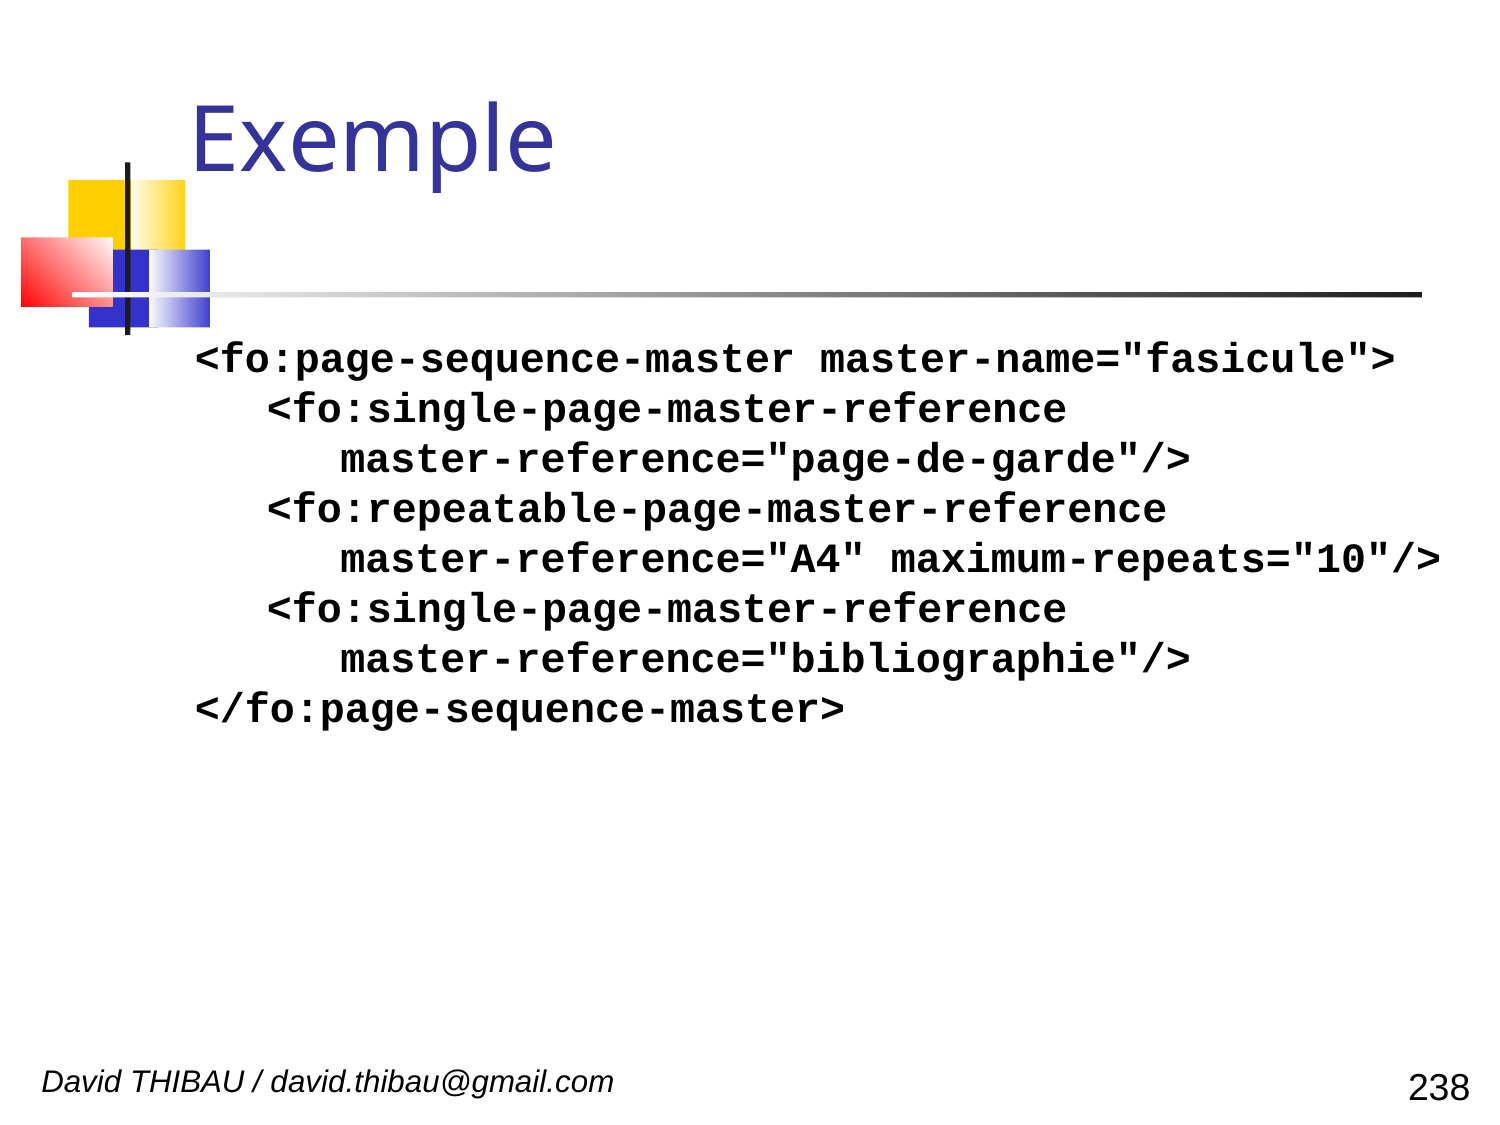

# Exemple
<fo:page-sequence-master master-name="fasicule">
		<fo:single-page-master-reference
		master-reference="page-de-garde"/>
		<fo:repeatable-page-master-reference
		master-reference="A4" maximum-repeats="10"/>
		<fo:single-page-master-reference
		master-reference="bibliographie"/>
</fo:page-sequence-master>